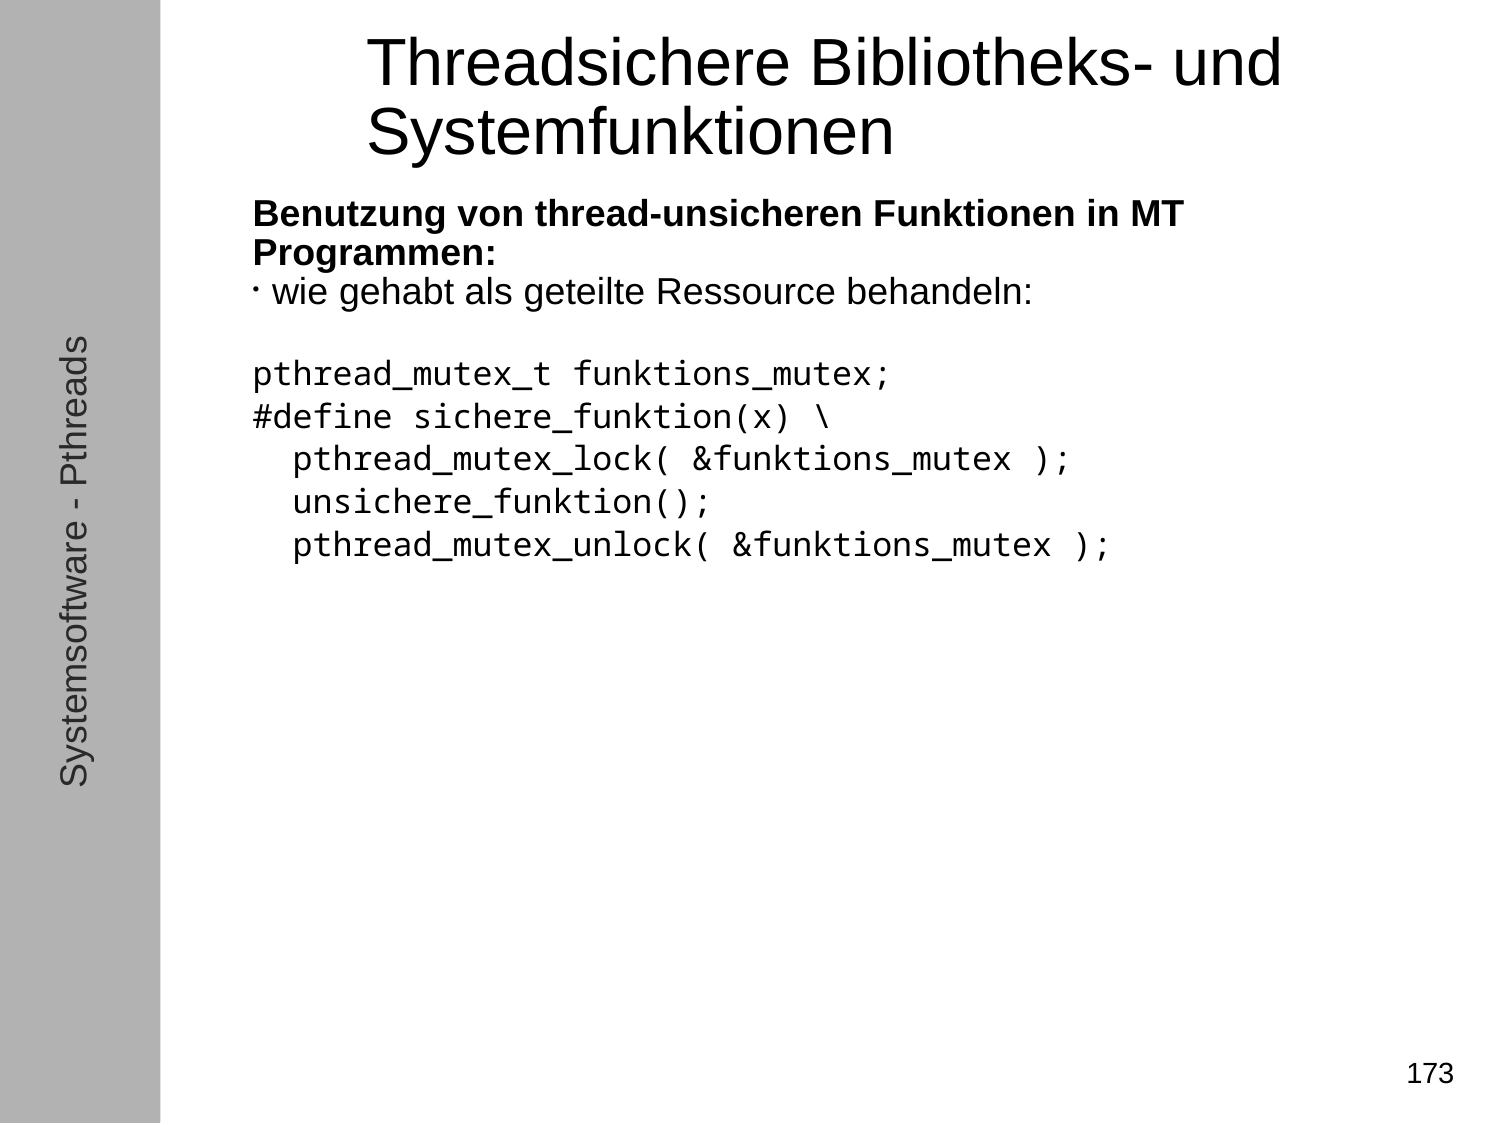

Threadsichere Bibliotheks- und
Systemfunktionen
Benutzung von thread-unsicheren Funktionen in MT Programmen:
wie gehabt als geteilte Ressource behandeln:
pthread_mutex_t funktions_mutex;
#define sichere_funktion(x) \
 pthread_mutex_lock( &funktions_mutex );
 unsichere_funktion();
 pthread_mutex_unlock( &funktions_mutex );
Systemsoftware - Pthreads